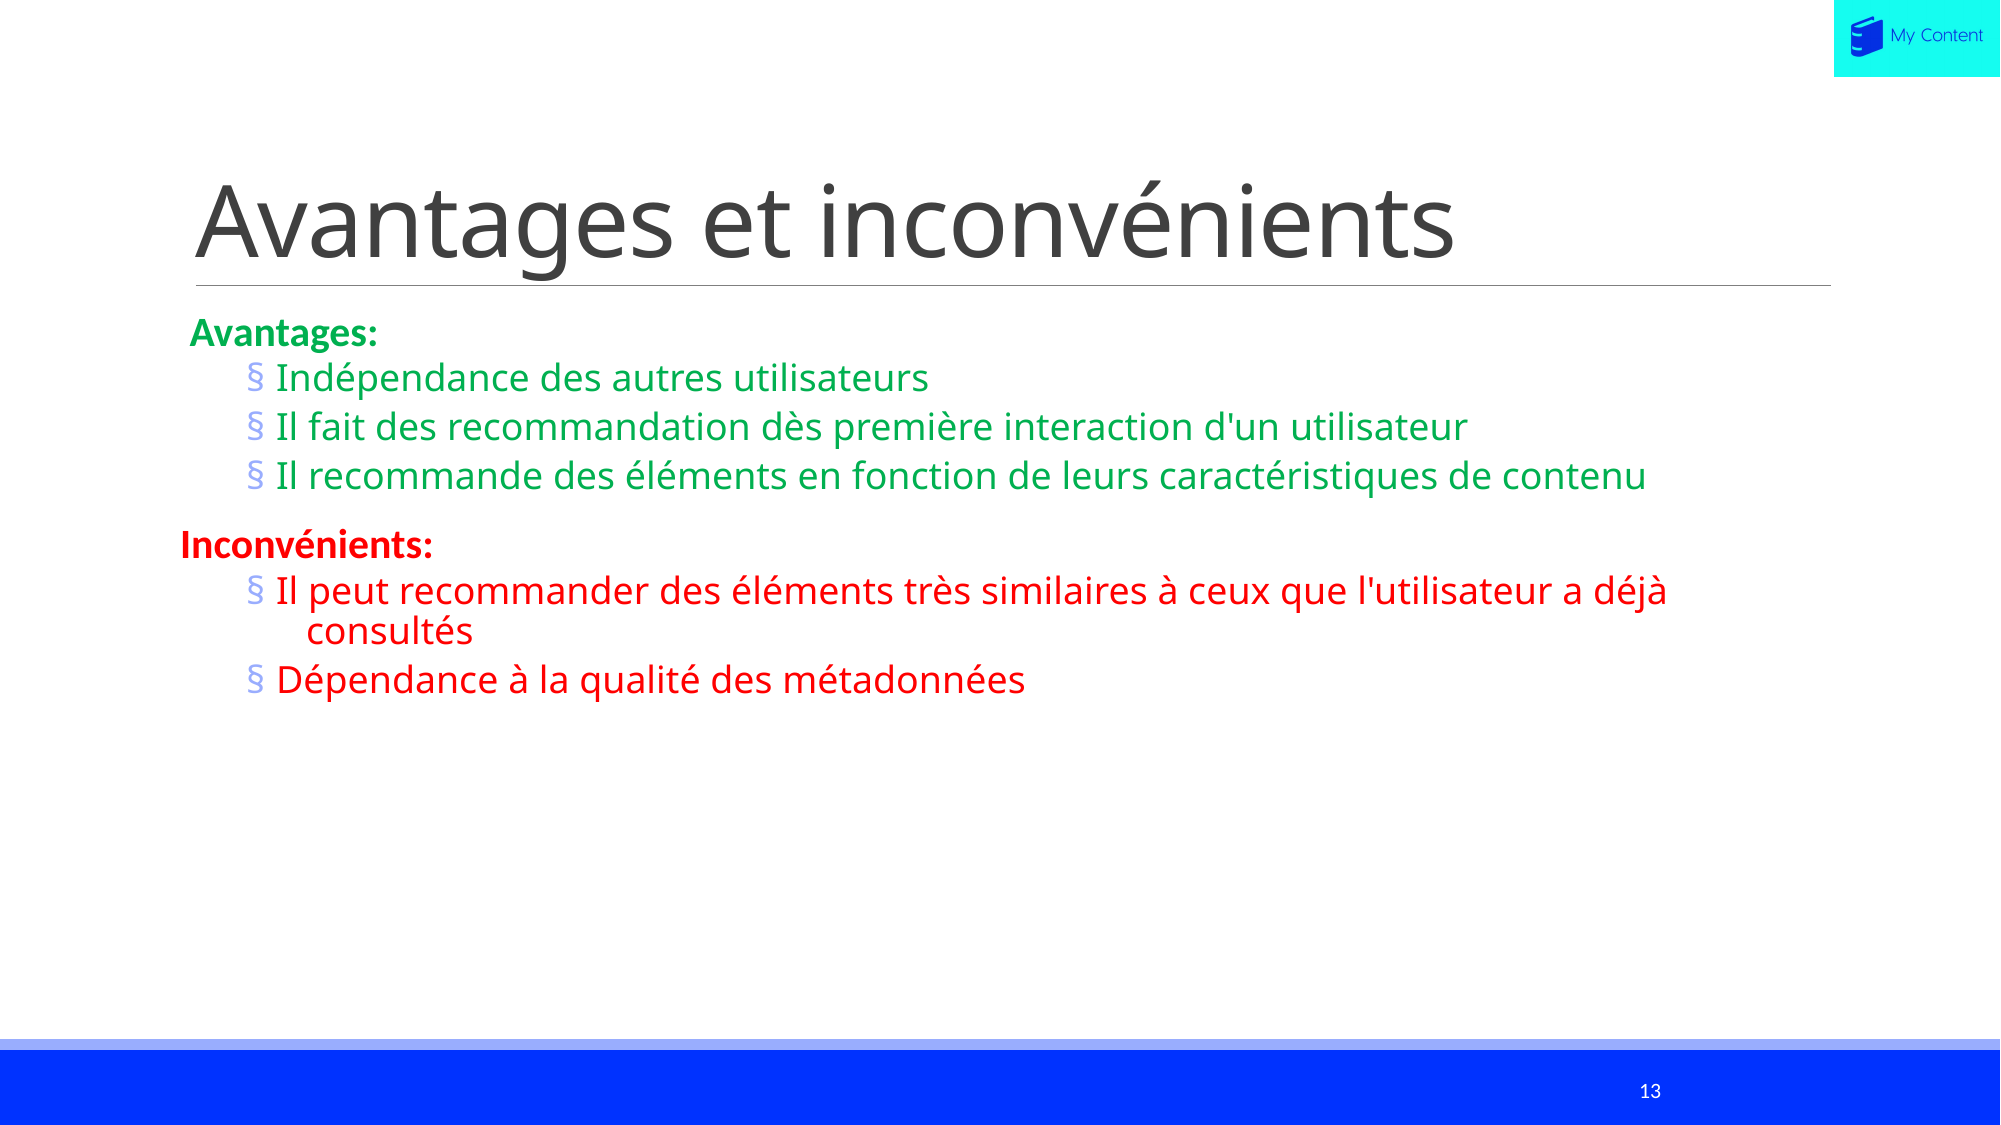

# Avantages et inconvénients
 Avantages:
Indépendance des autres utilisateurs
Il fait des recommandation dès première interaction d'un utilisateur
Il recommande des éléments en fonction de leurs caractéristiques de contenu
Inconvénients:
Il peut recommander des éléments très similaires à ceux que l'utilisateur a déjà consultés
Dépendance à la qualité des métadonnées